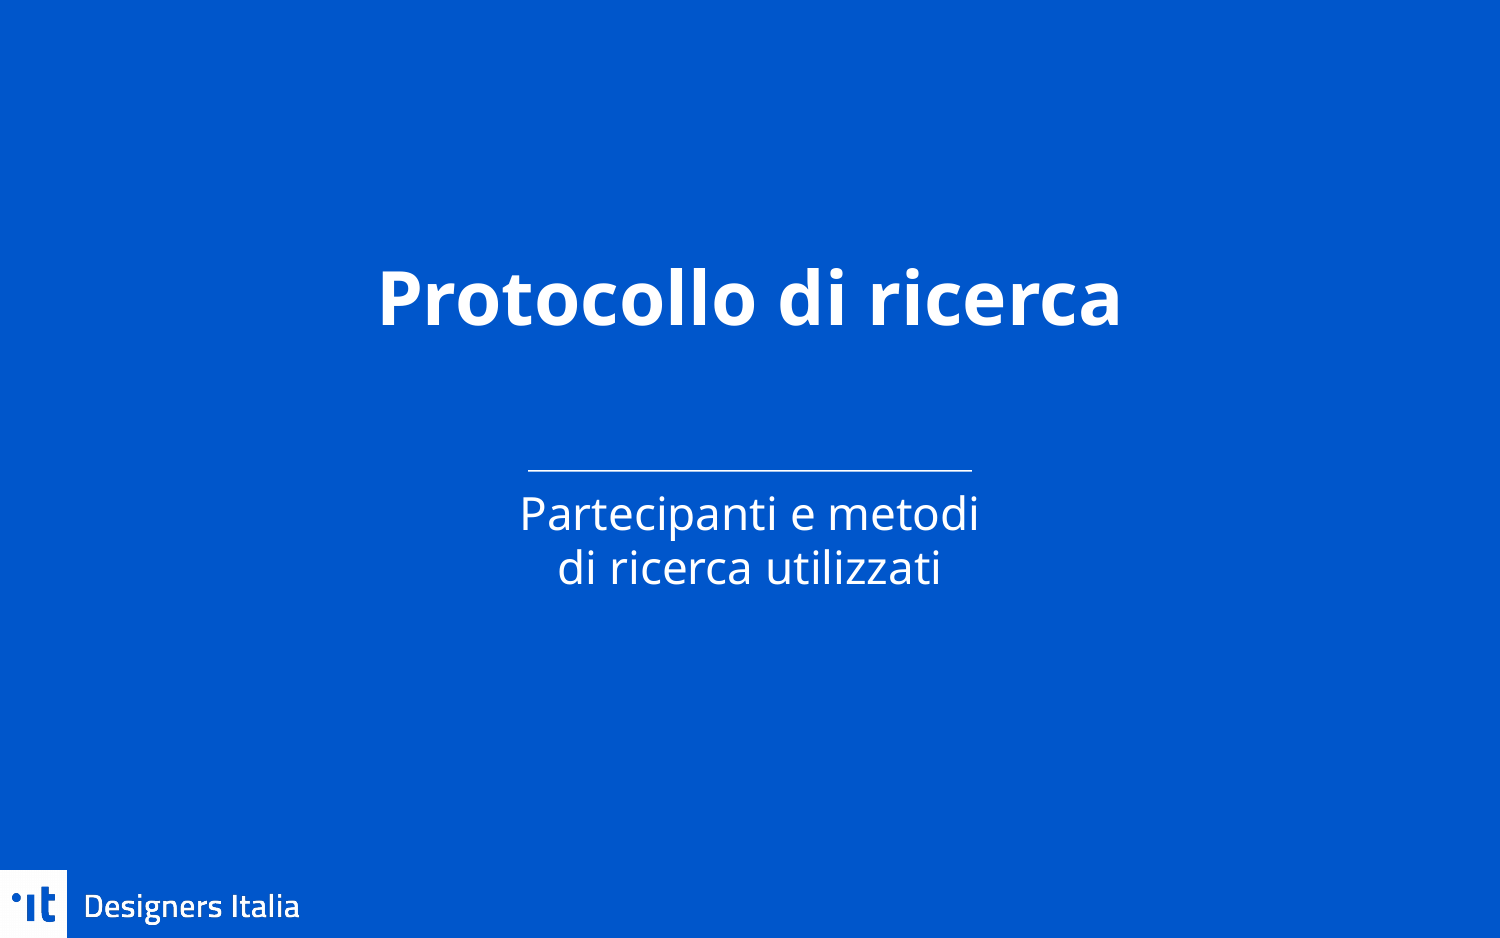

Protocollo di ricerca
Partecipanti e metodi
di ricerca utilizzati